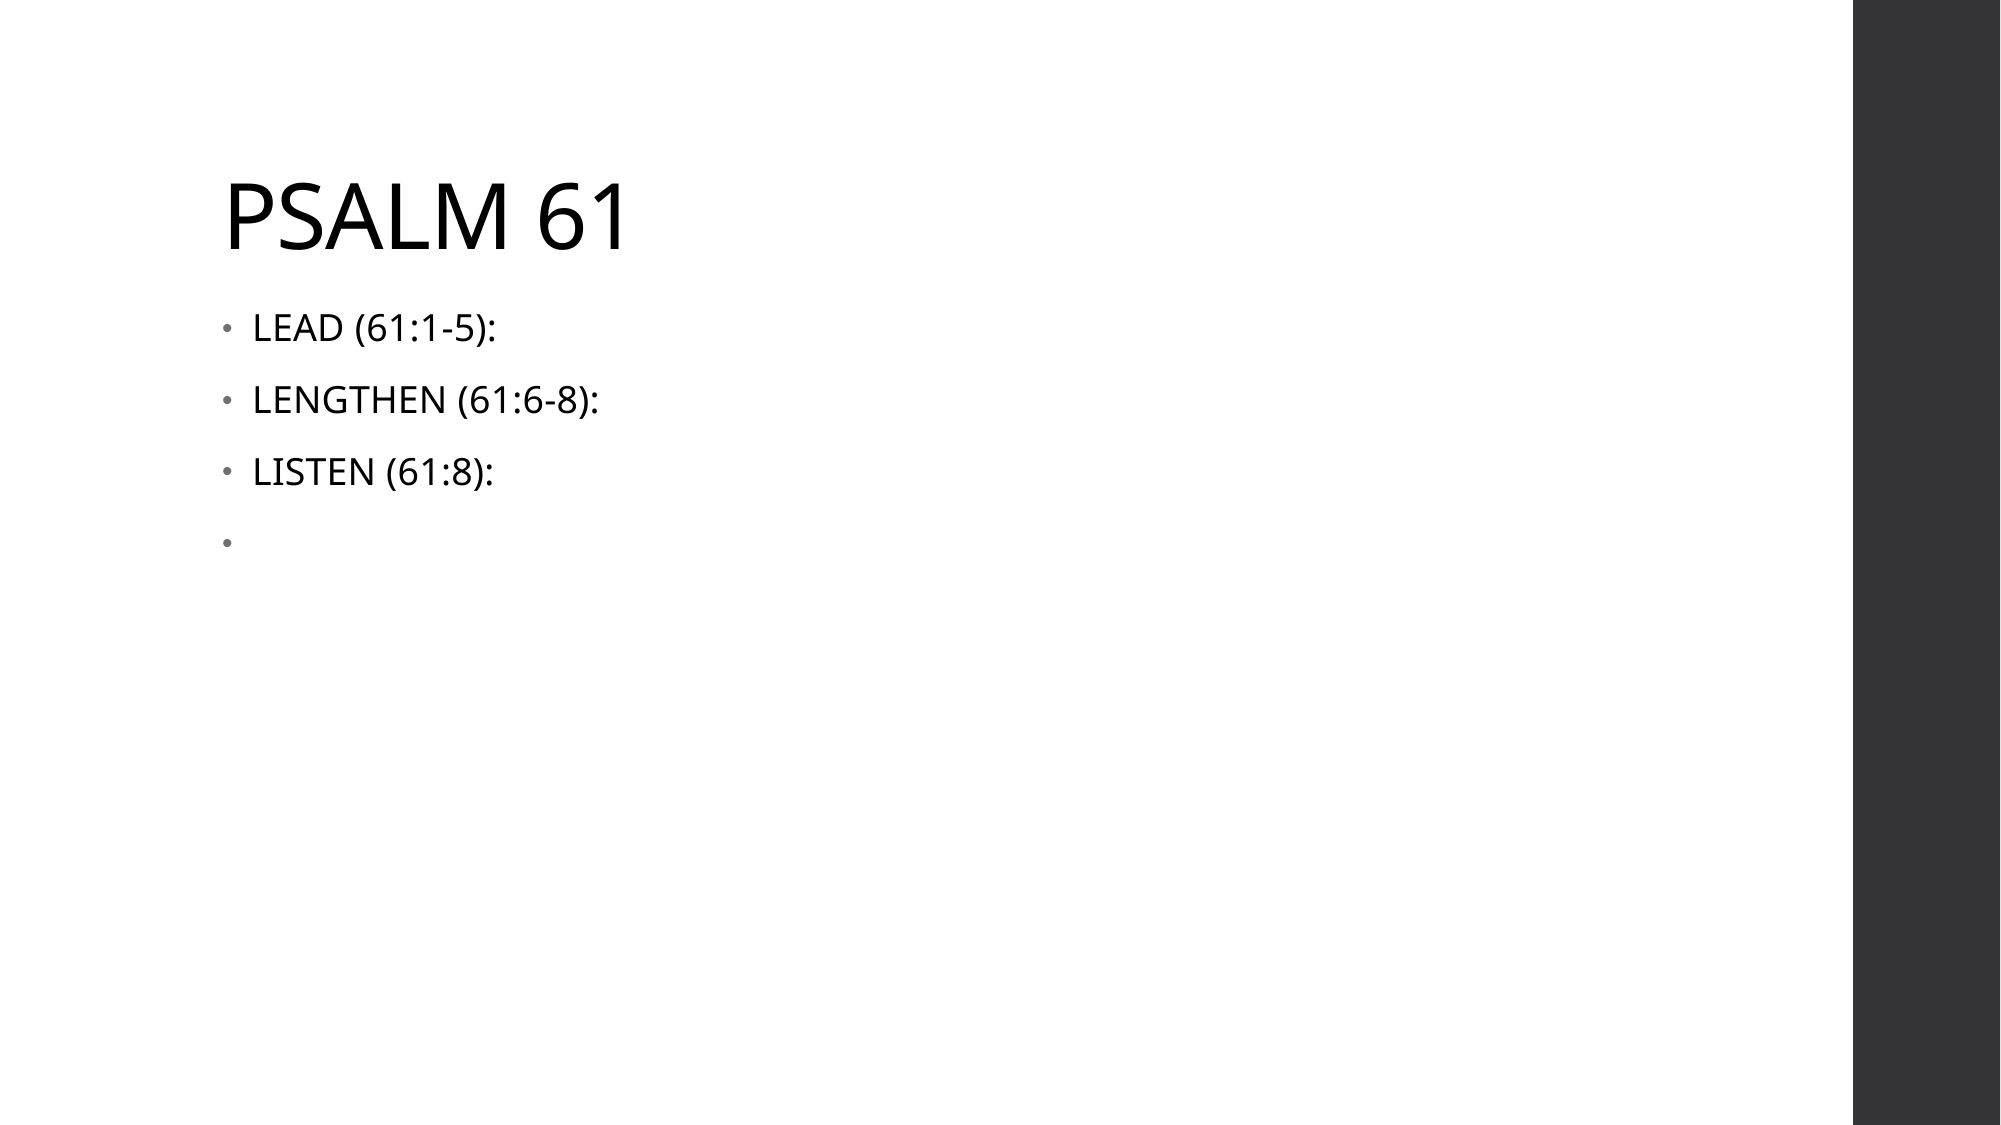

# PSALM 61
LEAD (61:1-5):
LENGTHEN (61:6-8):
LISTEN (61:8):